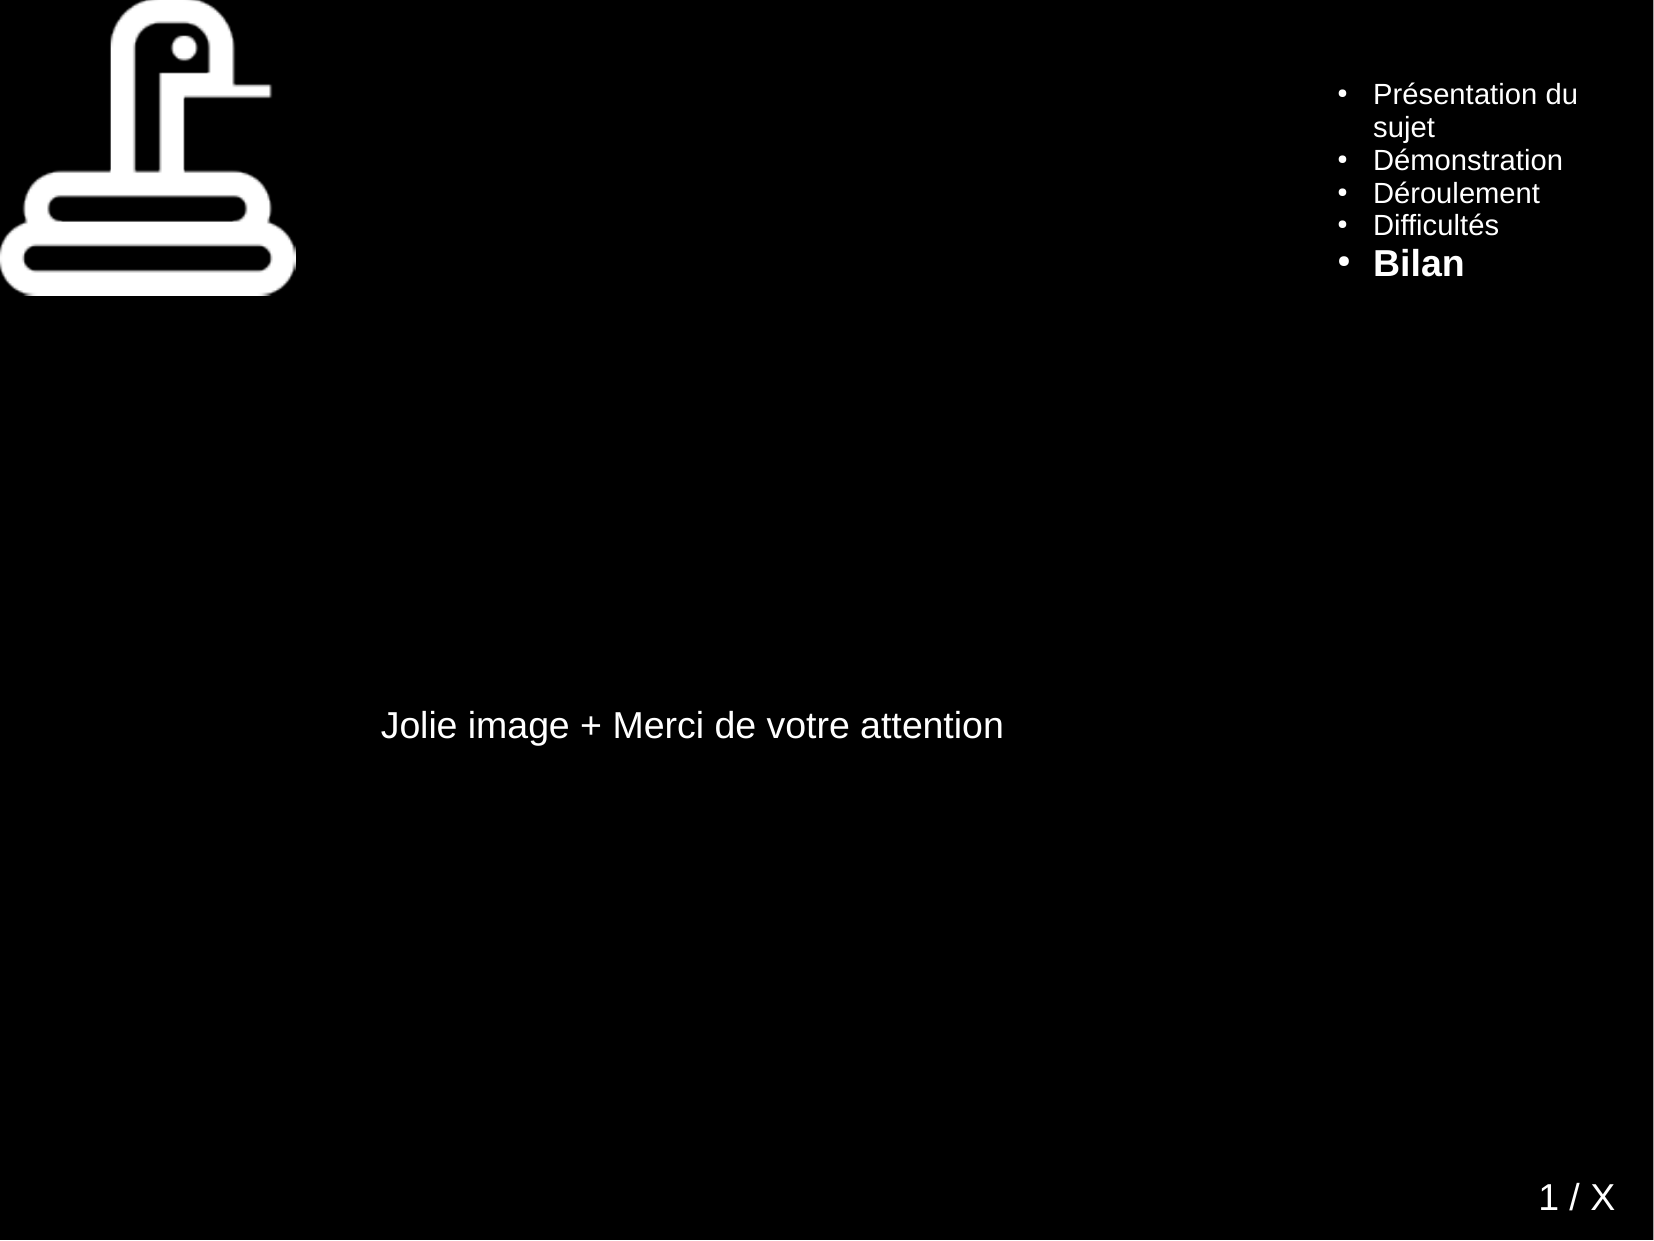

#
Présentation du sujet
Démonstration
Déroulement
Difficultés
Bilan
Jolie image + Merci de votre attention
1 / X